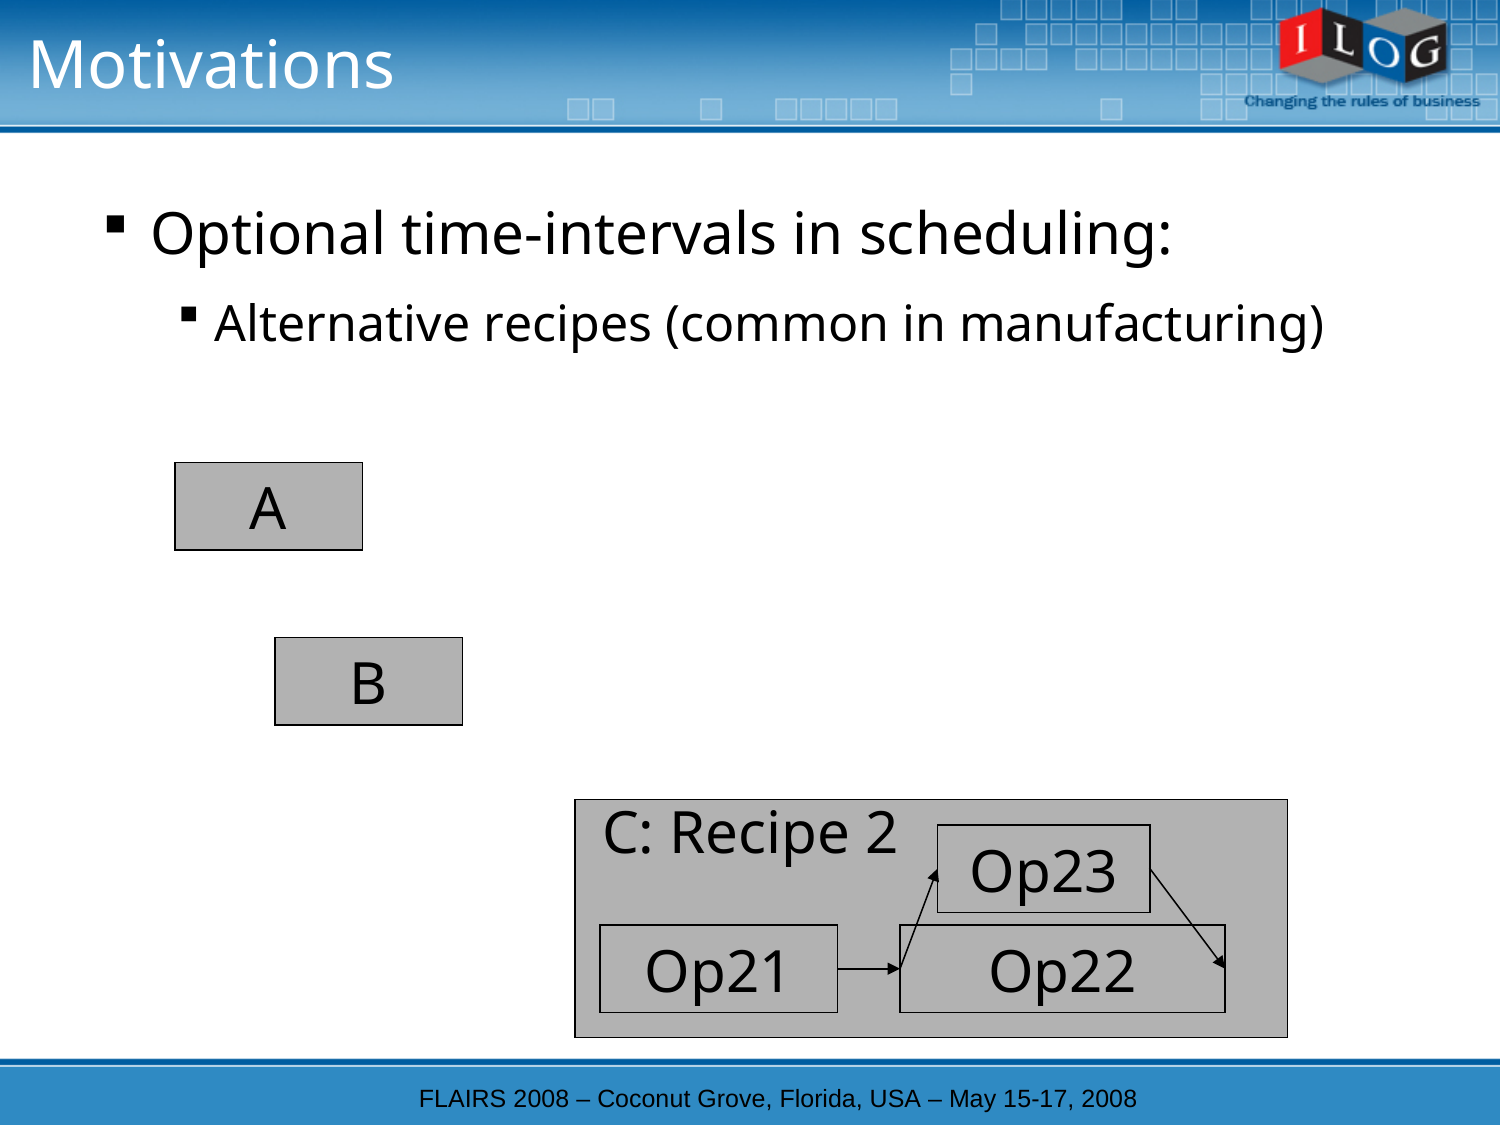

# Motivations
Optional time-intervals in scheduling:
Alternative recipes (common in manufacturing)
A
B
C: Recipe 2
Op23
Op21
Op22
C: Recipe 2
Op23
Op21
Op22
16
© ILOG, All rights reserved